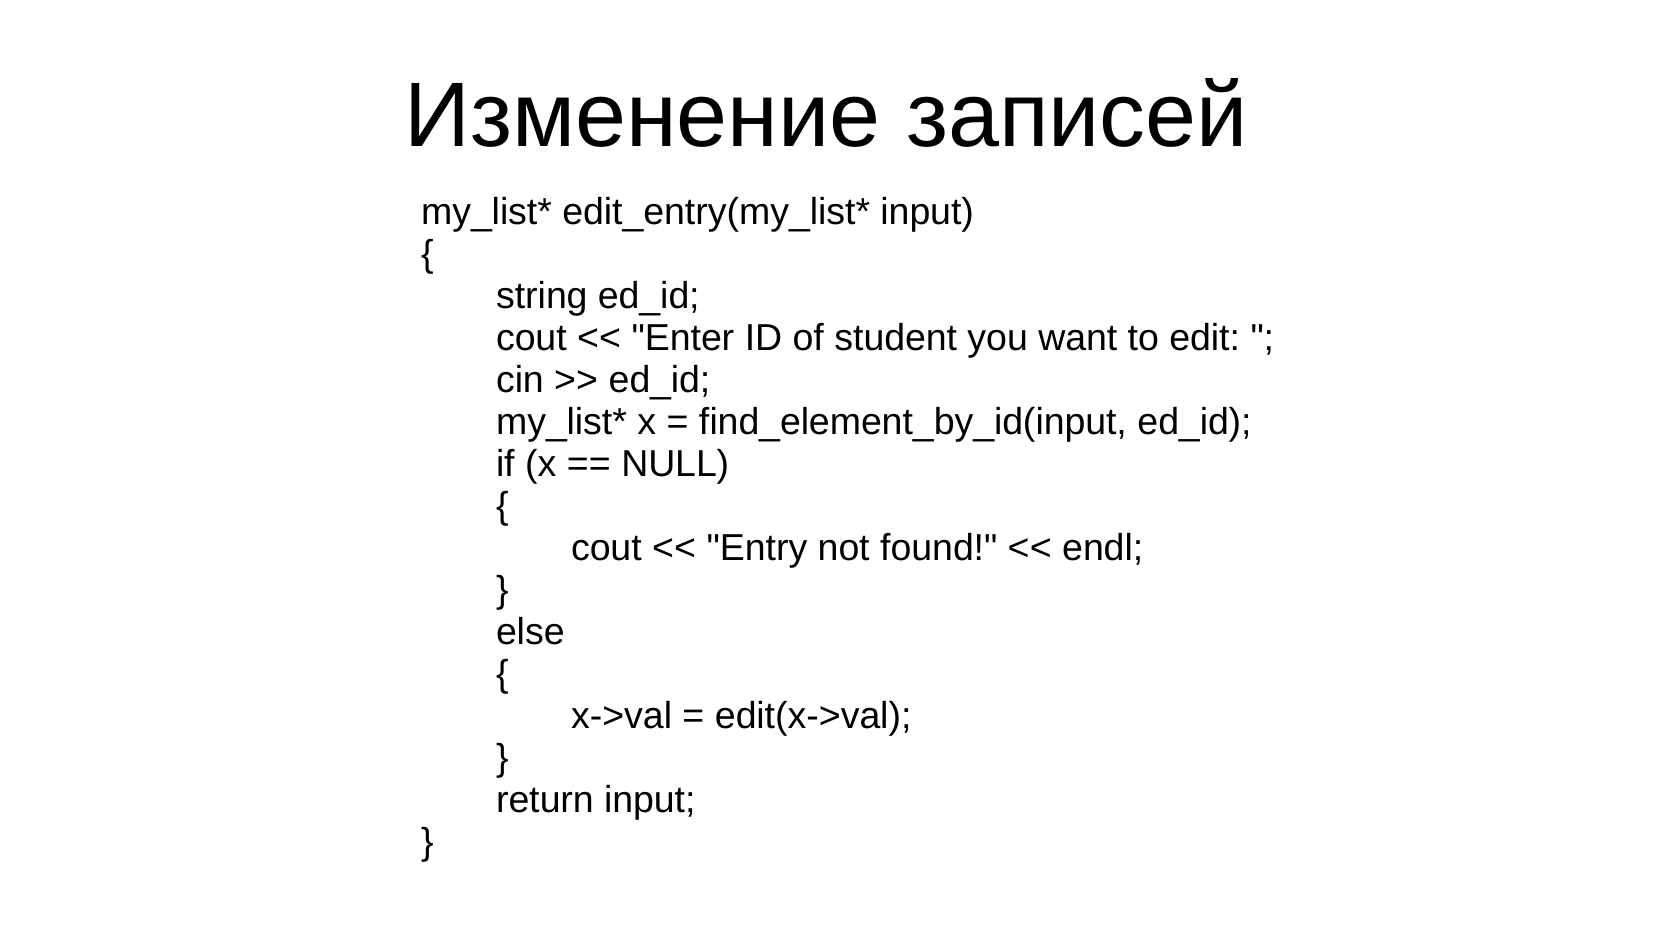

# Изменение записей
my_list* edit_entry(my_list* input)
{
	string ed_id;
	cout << "Enter ID of student you want to edit: ";
	cin >> ed_id;
	my_list* x = find_element_by_id(input, ed_id);
	if (x == NULL)
	{
		cout << "Entry not found!" << endl;
	}
	else
	{
		x->val = edit(x->val);
	}
	return input;
}